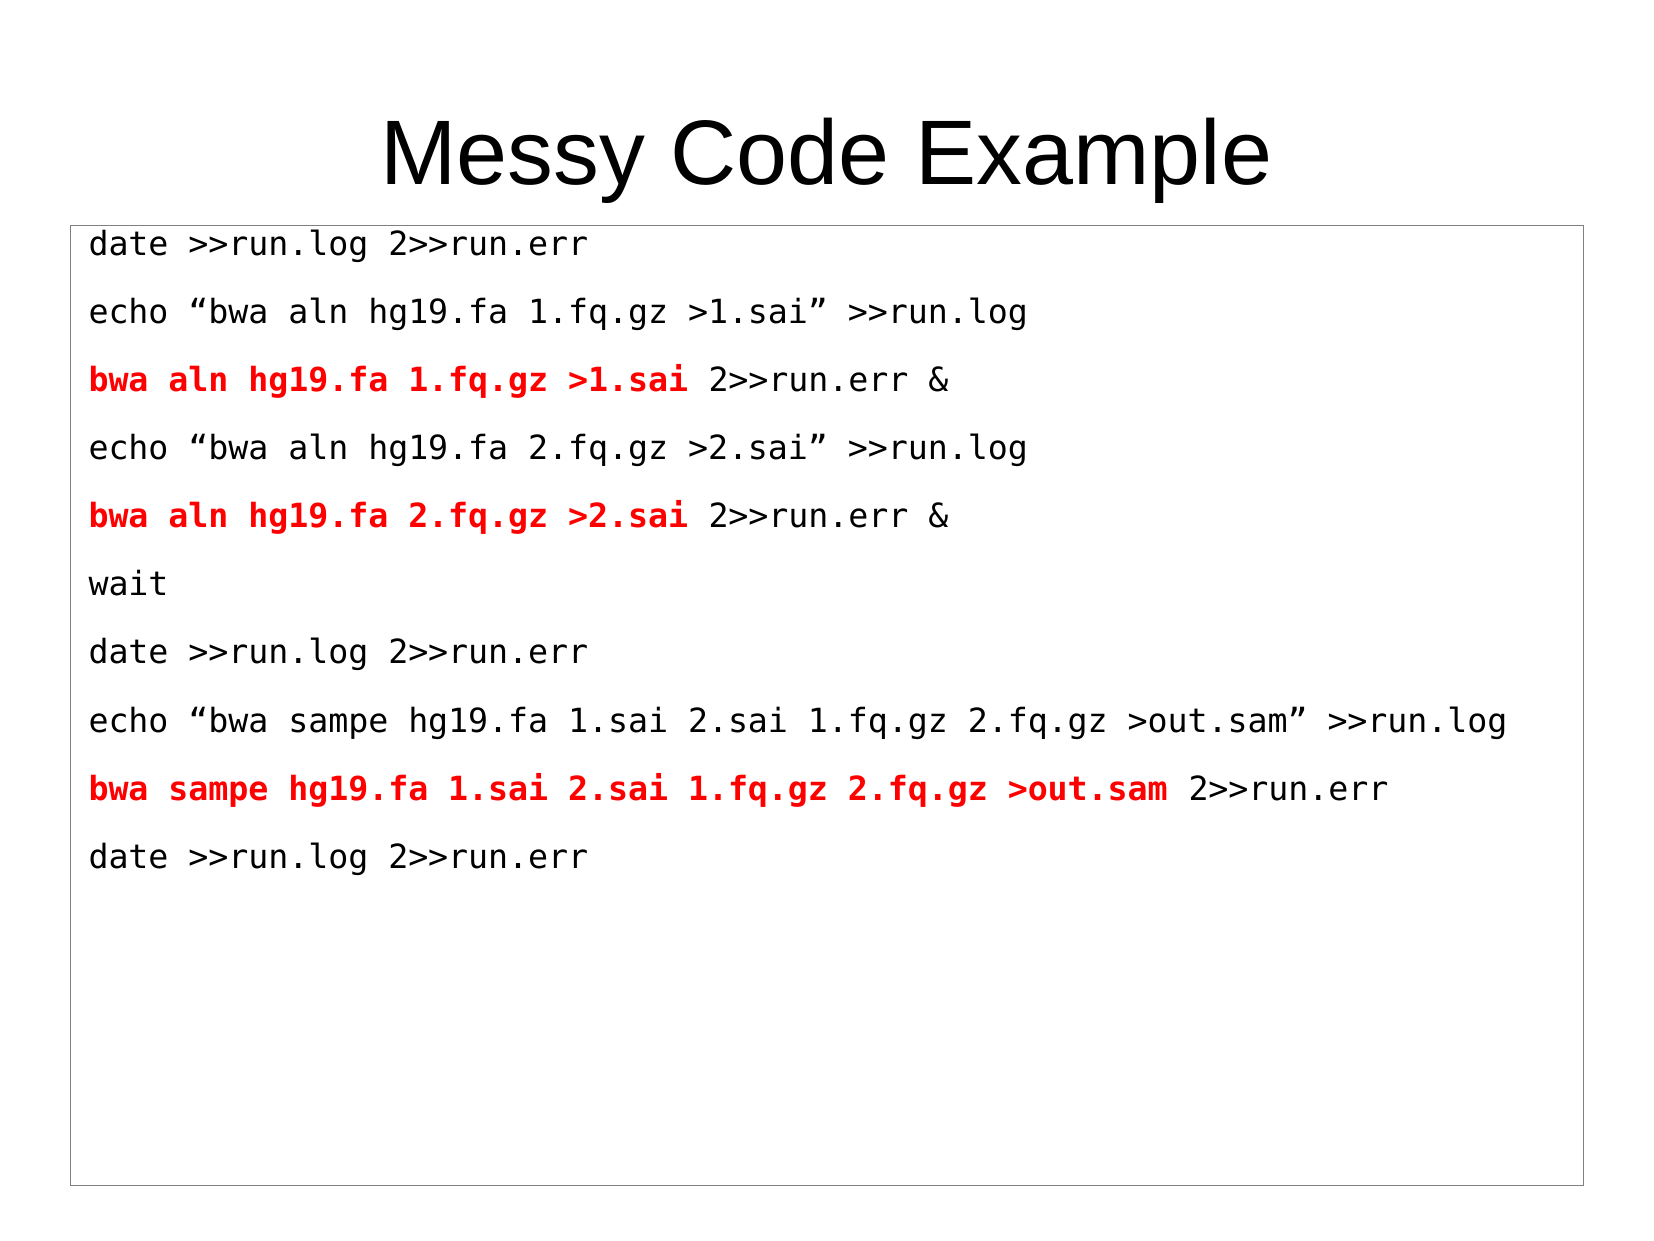

# Messy Code Example
date >>run.log 2>>run.err
echo “bwa aln hg19.fa 1.fq.gz >1.sai” >>run.log
bwa aln hg19.fa 1.fq.gz >1.sai 2>>run.err &
echo “bwa aln hg19.fa 2.fq.gz >2.sai” >>run.log
bwa aln hg19.fa 2.fq.gz >2.sai 2>>run.err &
wait
date >>run.log 2>>run.err
echo “bwa sampe hg19.fa 1.sai 2.sai 1.fq.gz 2.fq.gz >out.sam” >>run.log
bwa sampe hg19.fa 1.sai 2.sai 1.fq.gz 2.fq.gz >out.sam 2>>run.err
date >>run.log 2>>run.err